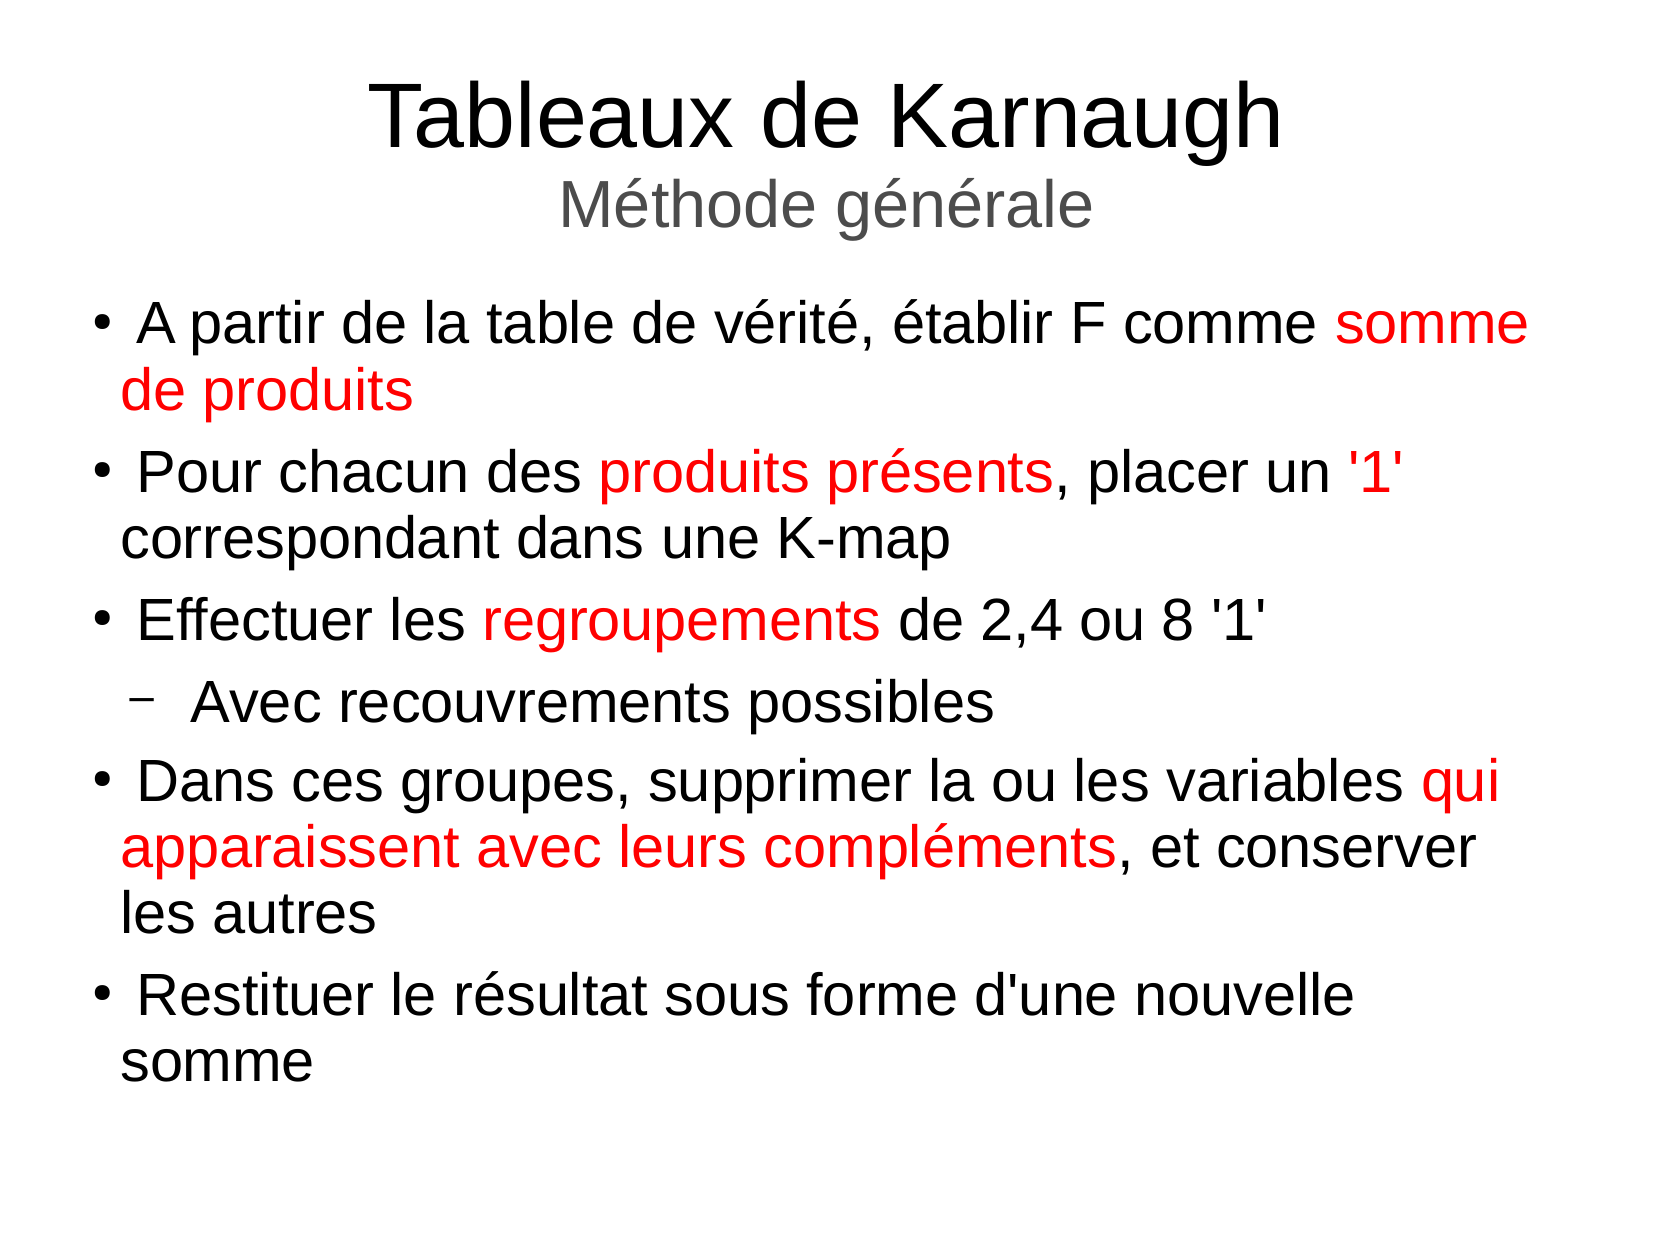

# Tableaux de Karnaugh Méthode générale
 A partir de la table de vérité, établir F comme somme de produits
 Pour chacun des produits présents, placer un '1' correspondant dans une K-map
 Effectuer les regroupements de 2,4 ou 8 '1'
 Avec recouvrements possibles
 Dans ces groupes, supprimer la ou les variables qui apparaissent avec leurs compléments, et conserver les autres
 Restituer le résultat sous forme d'une nouvelle somme